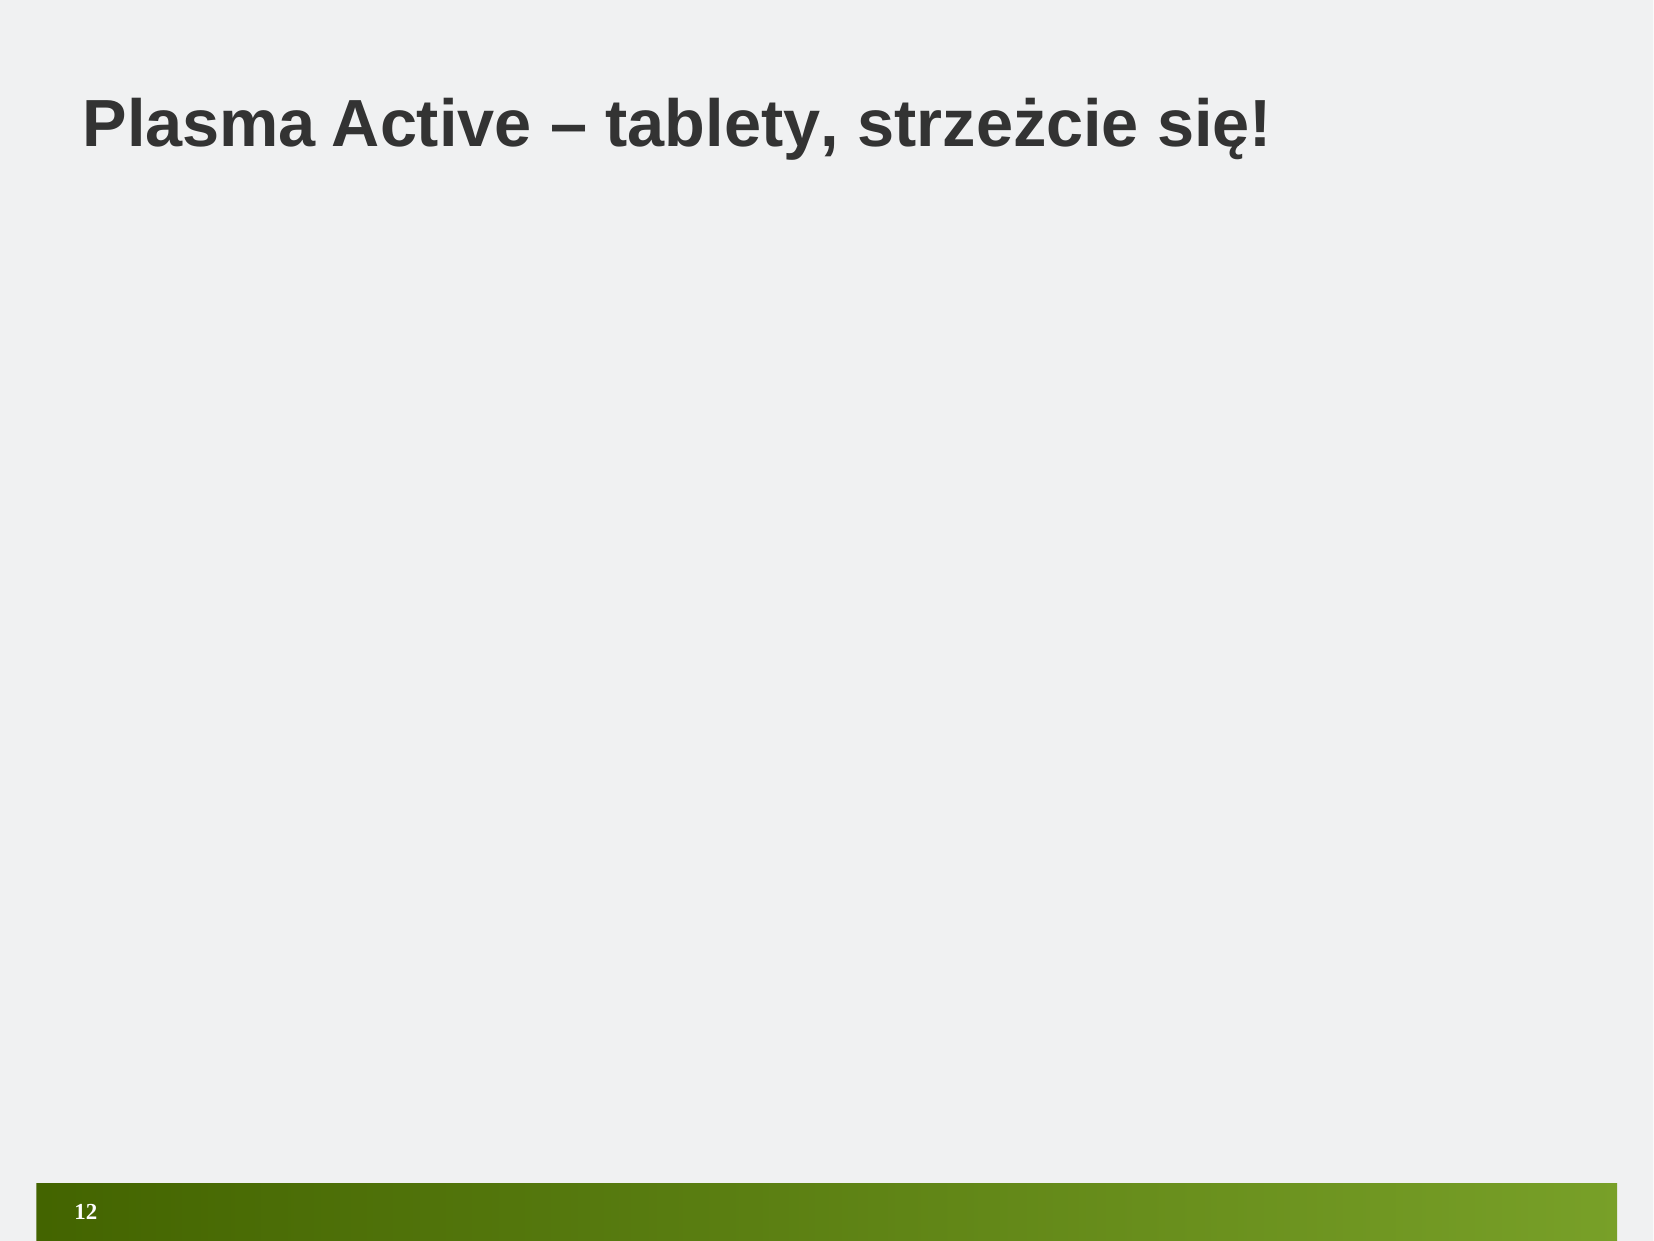

# Plasma Active – tablety, strzeżcie się!
12